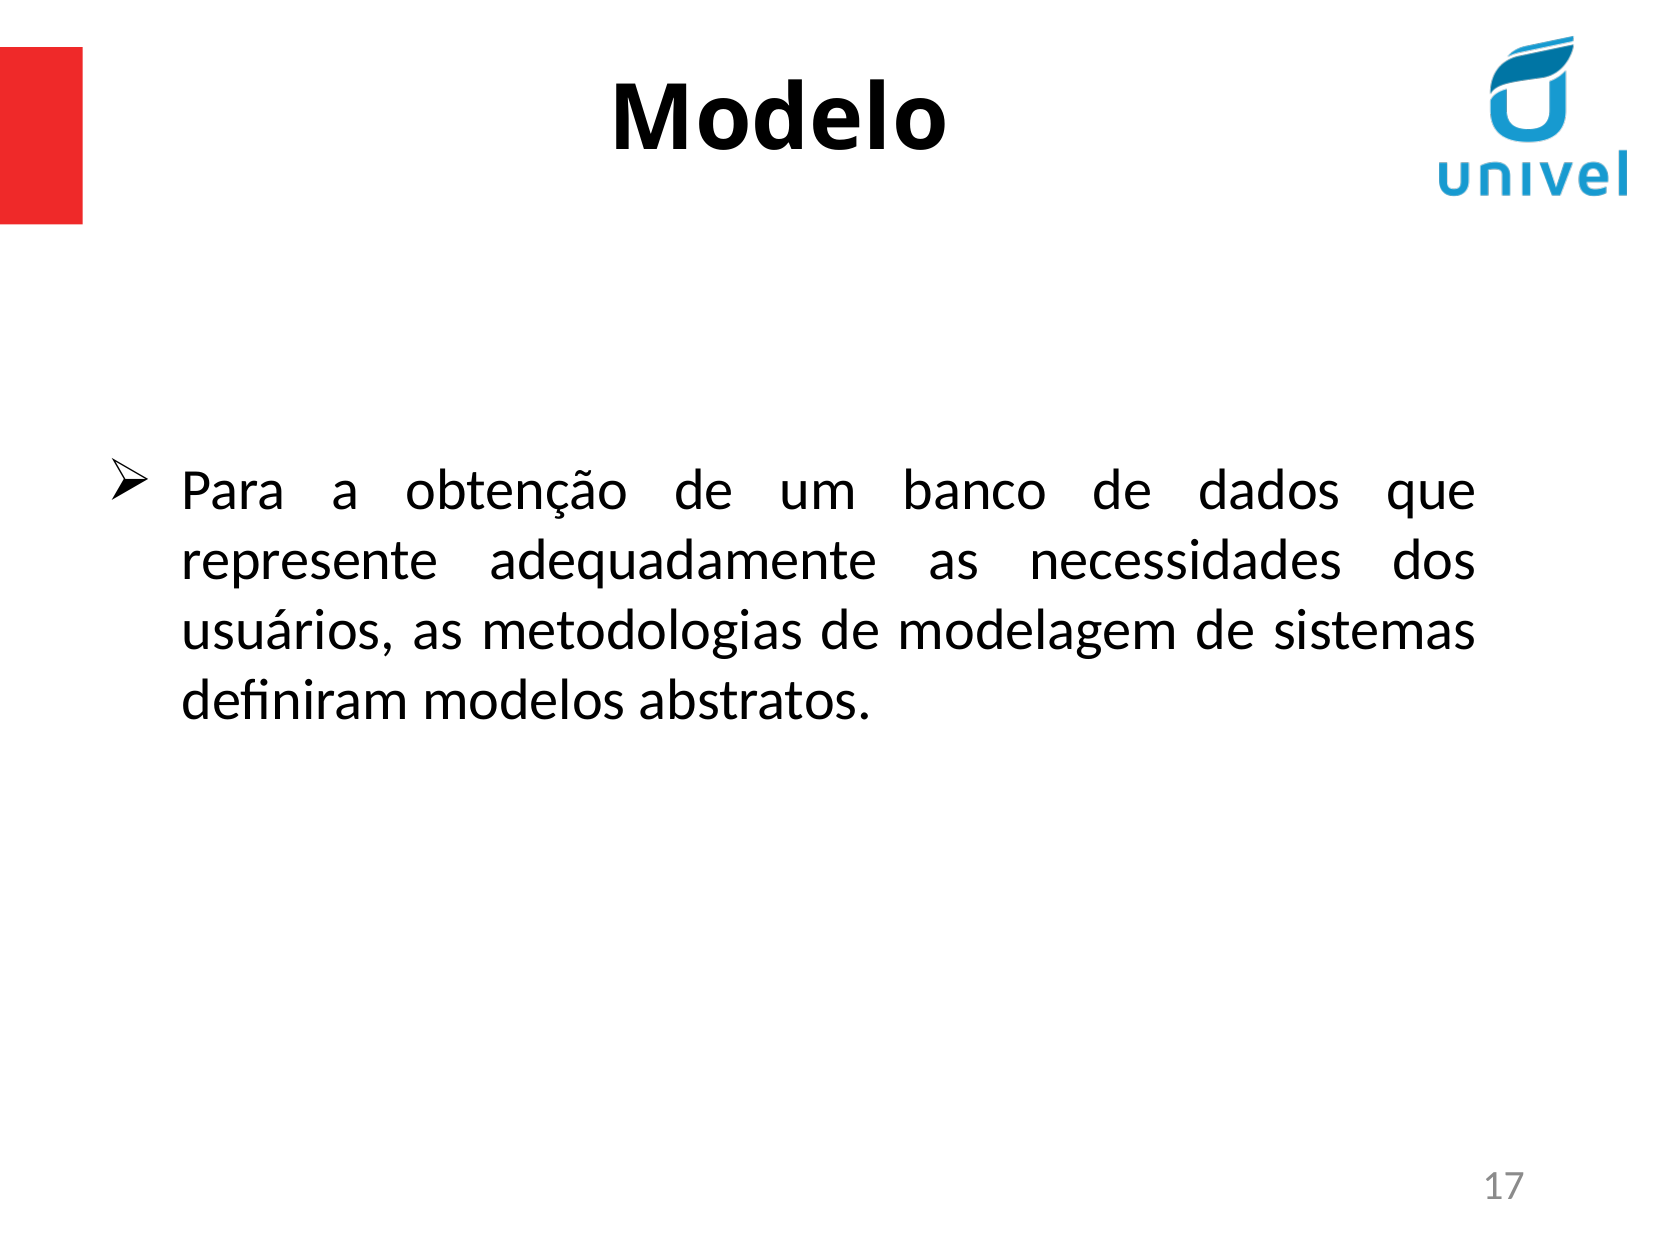

# Modelo
Para a obtenção de um banco de dados que represente adequadamente as necessidades dos usuários, as metodologias de modelagem de sistemas definiram modelos abstratos.